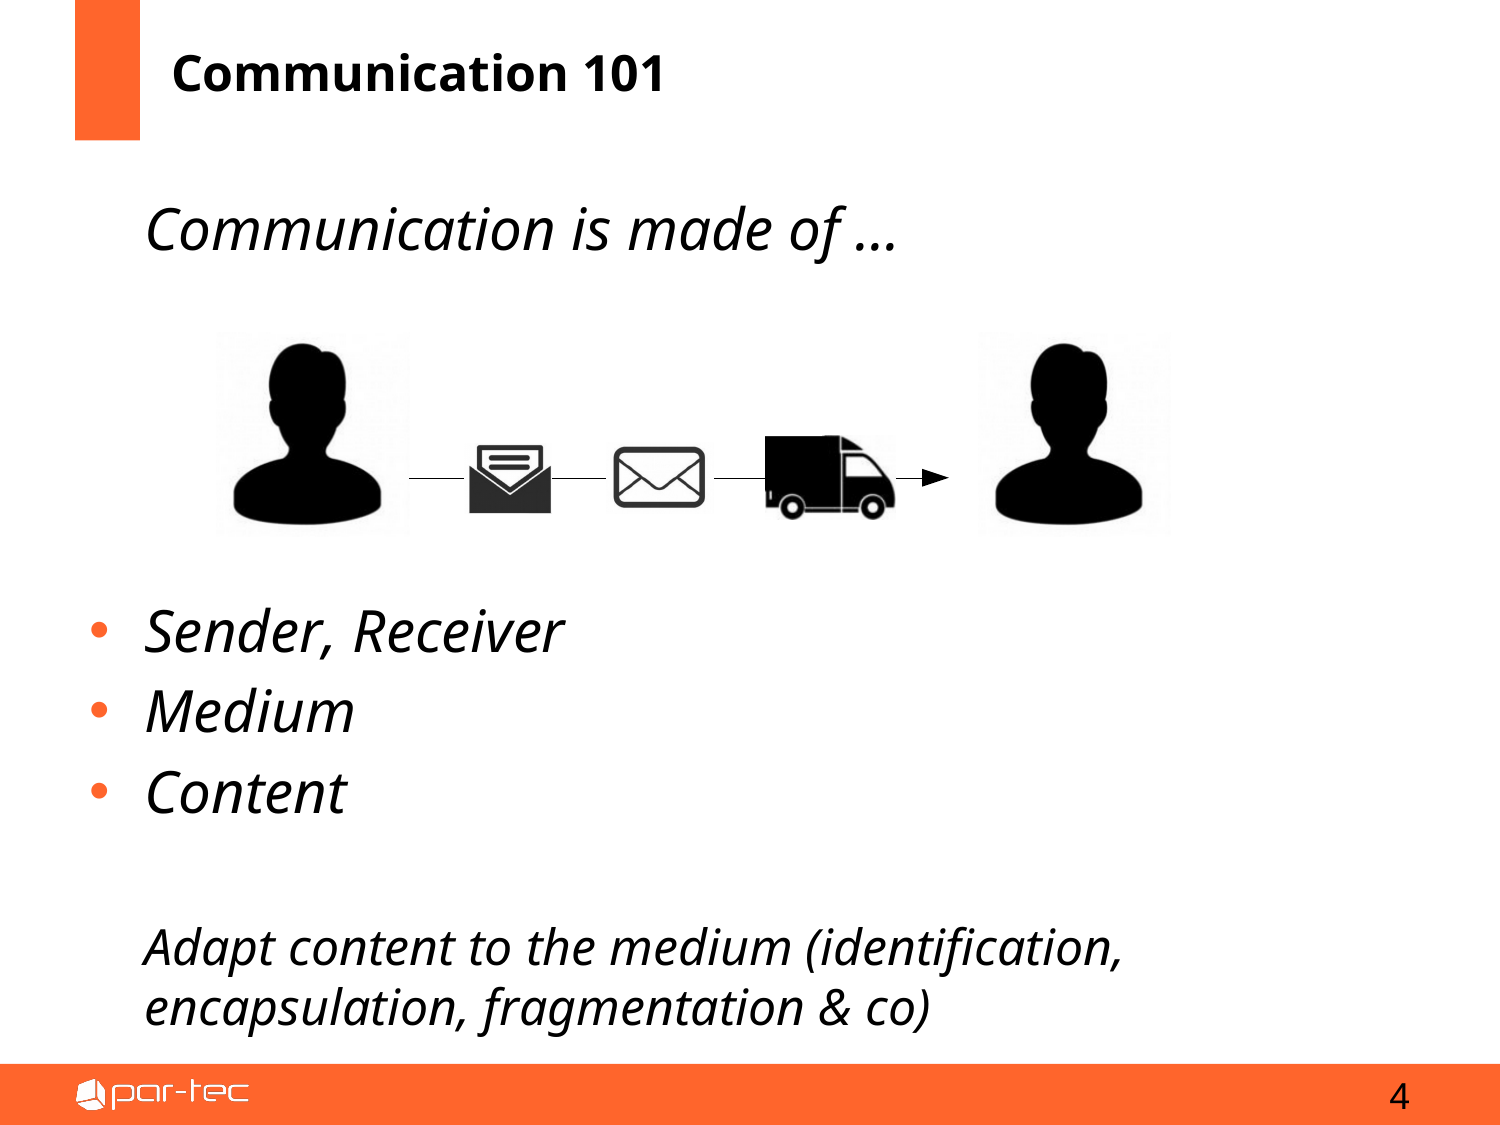

Communication 101
Communication is made of ...
Sender, Receiver
Medium
Content
Adapt content to the medium (identification, encapsulation, fragmentation & co)